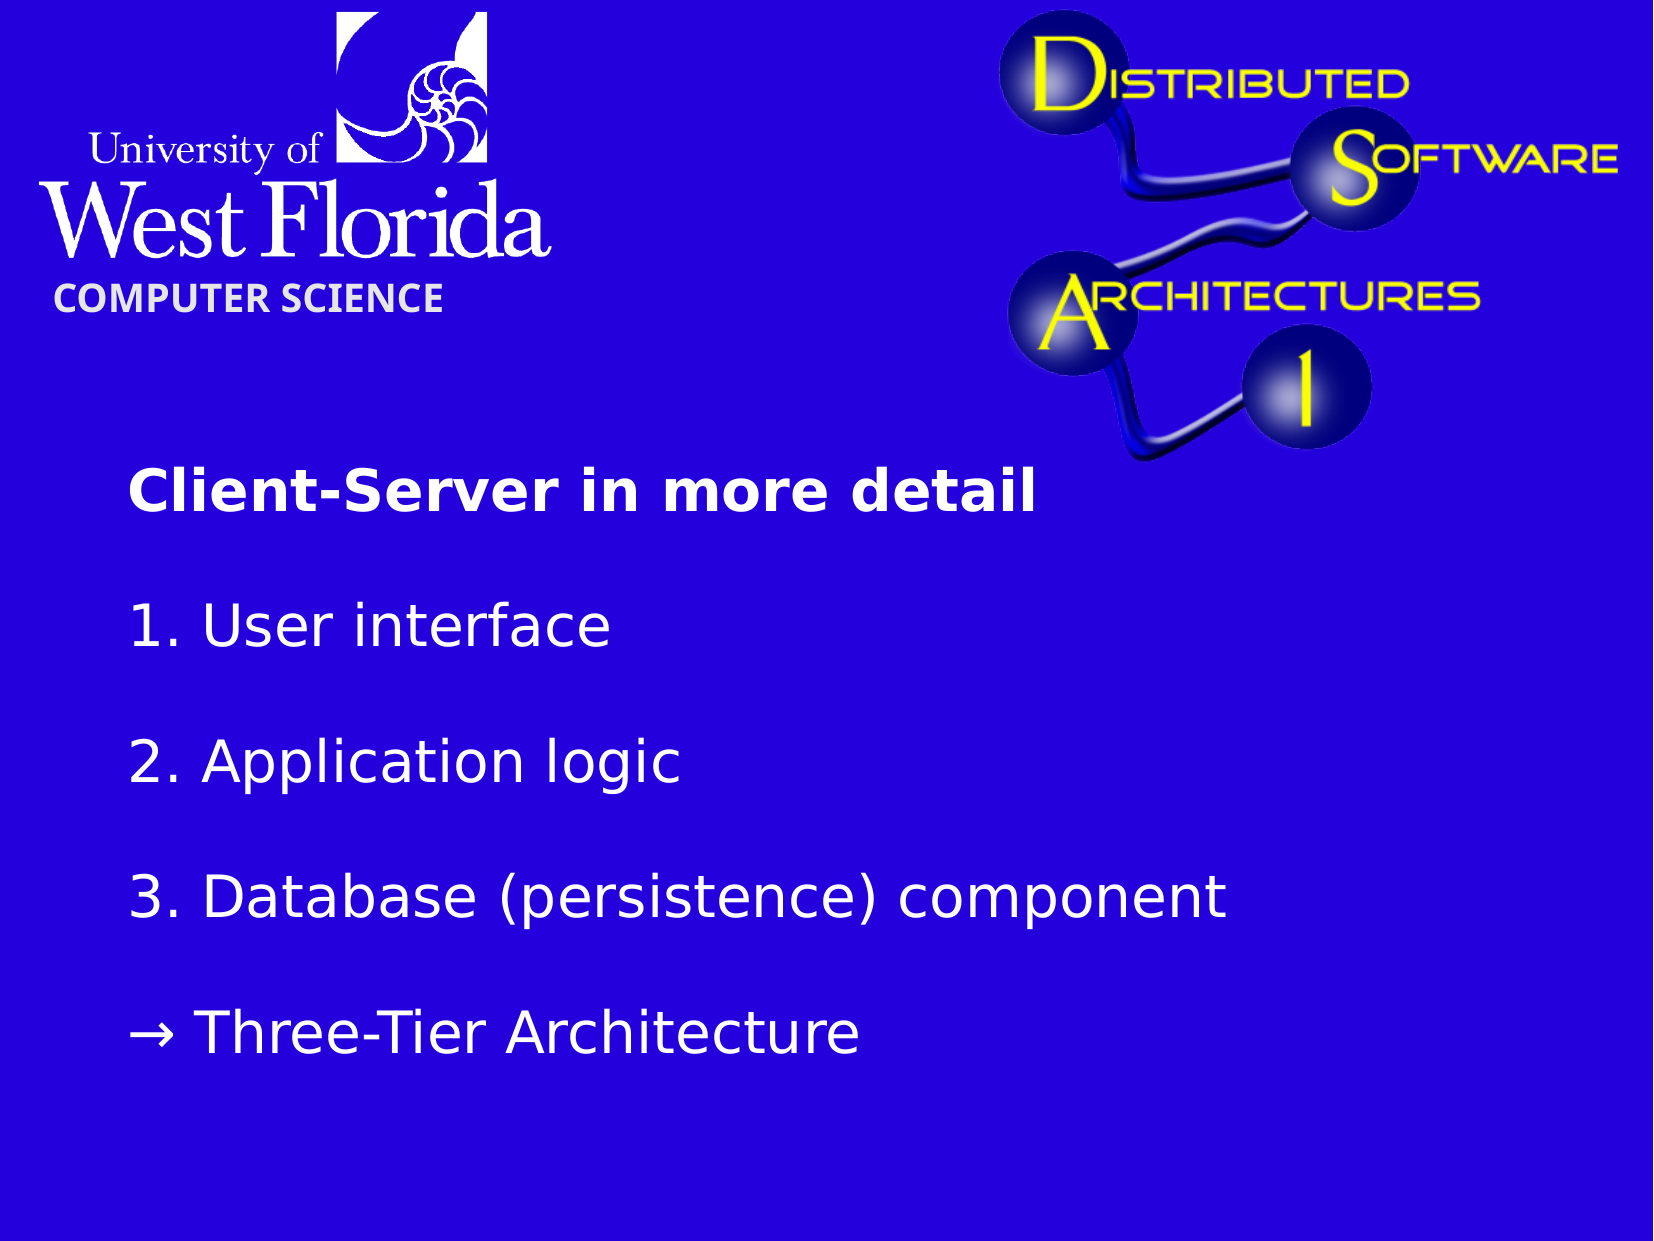

COMPUTER SCIENCE
Client-Server in more detail
1. User interface
2. Application logic
3. Database (persistence) component
→ Three-Tier Architecture